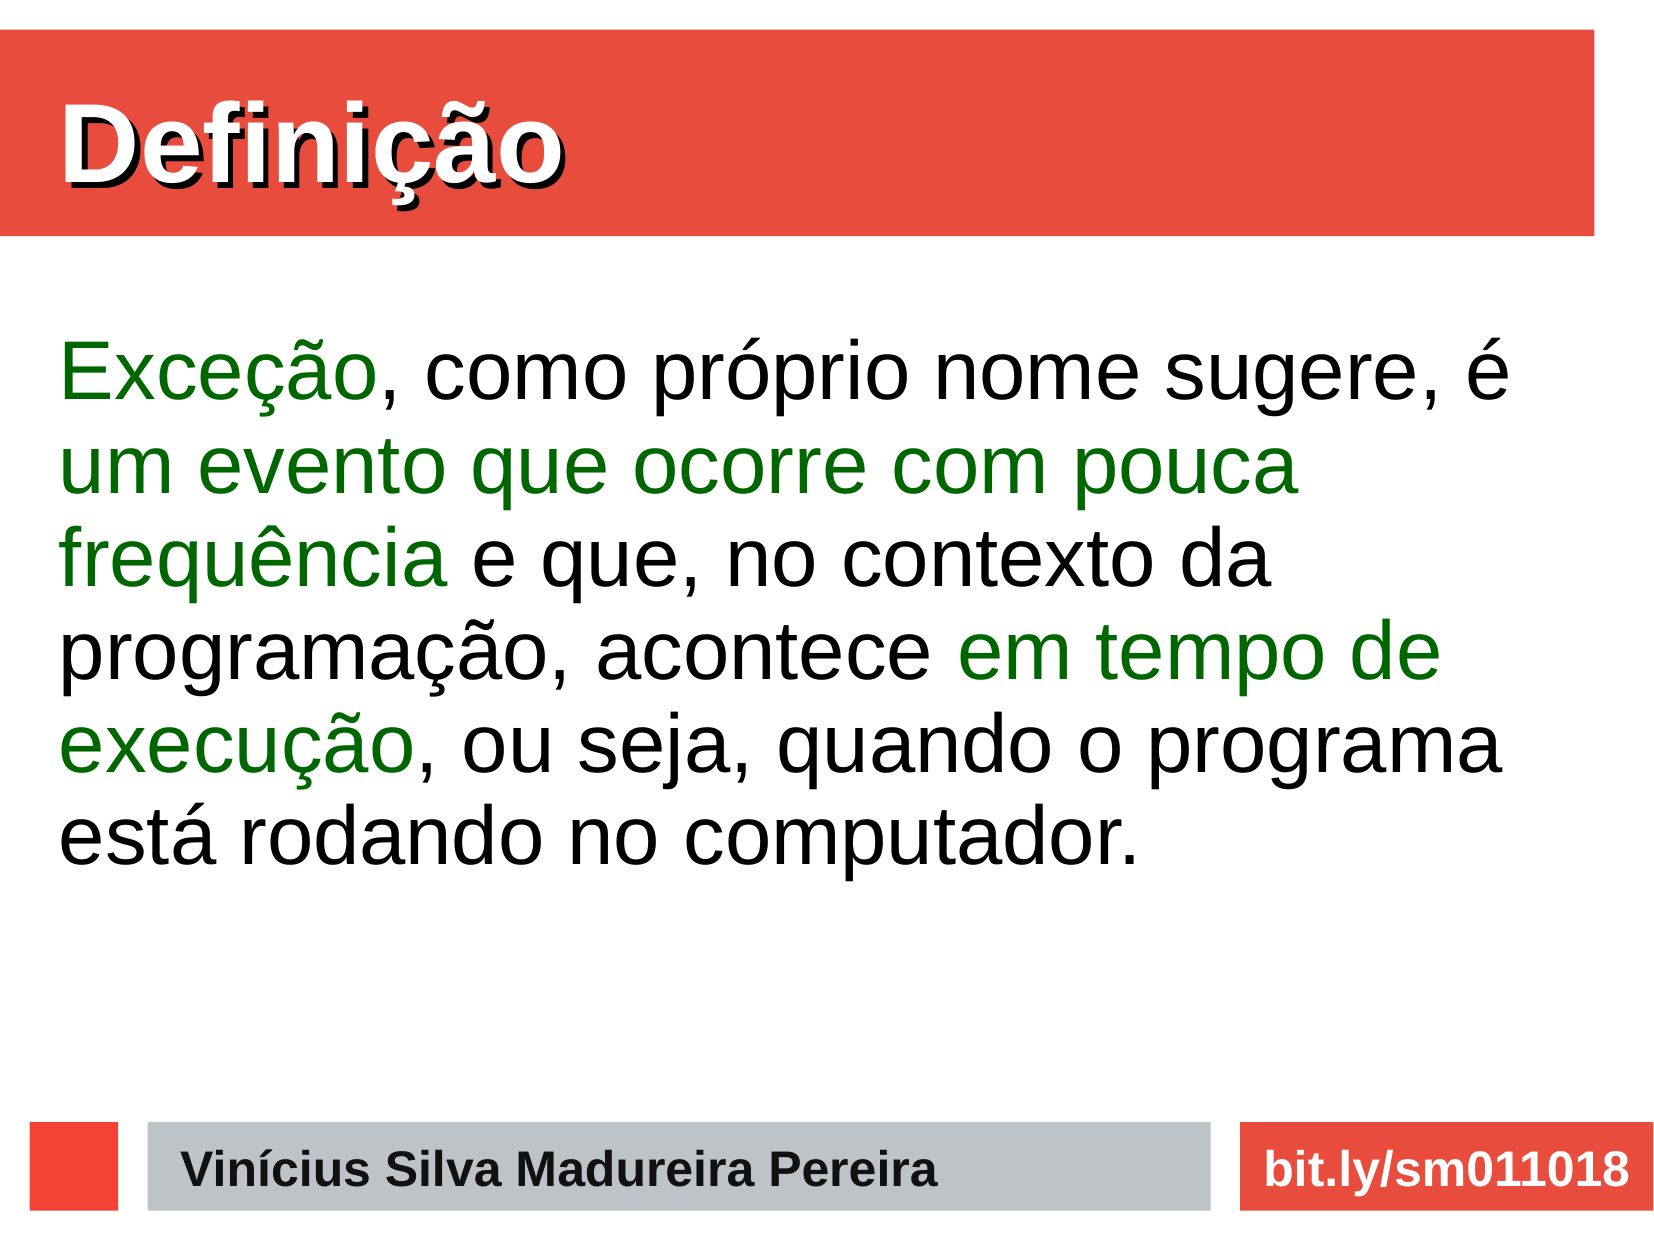

# Definição
Exceção, como próprio nome sugere, é um evento que ocorre com pouca frequência e que, no contexto da programação, acontece em tempo de execução, ou seja, quando o programa está rodando no computador.
Vinícius Silva Madureira Pereira
bit.ly/sm011018